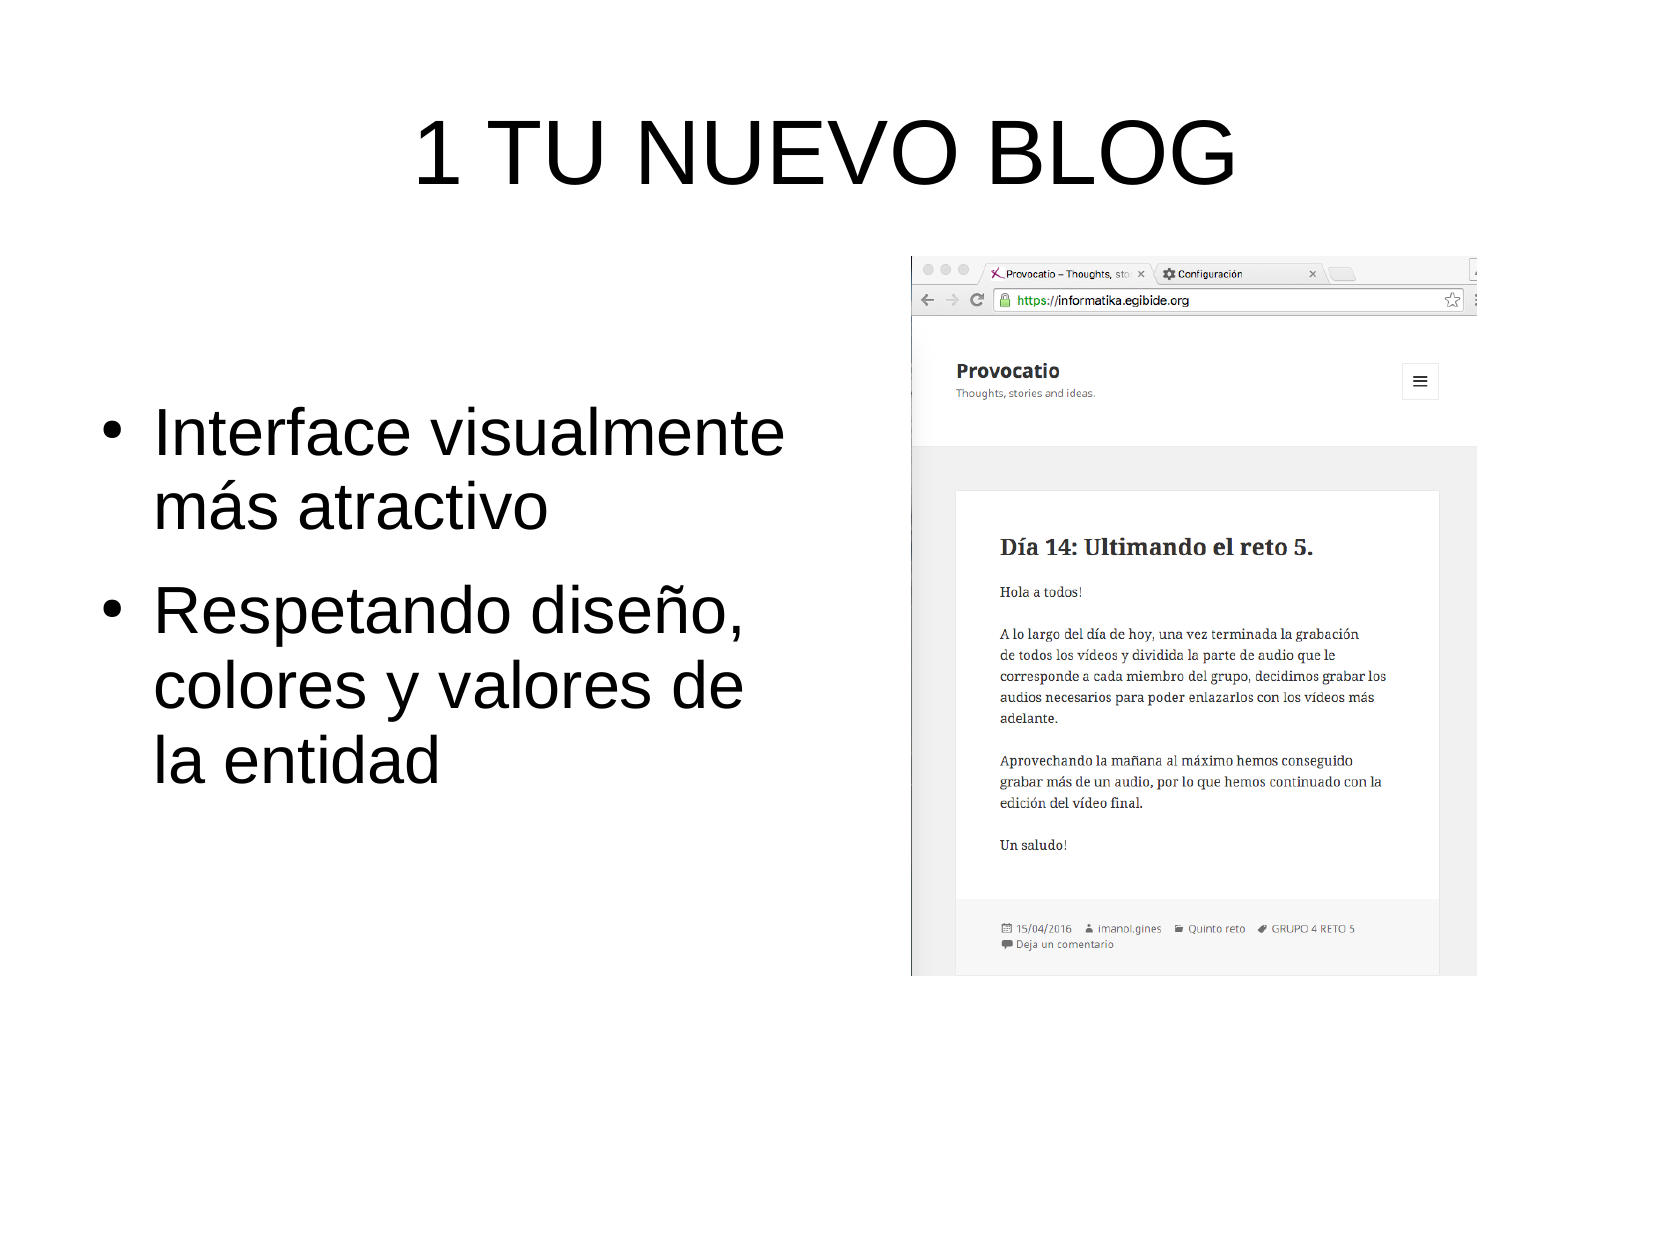

# 1 TU NUEVO BLOG
Interface visualmente más atractivo
Respetando diseño, colores y valores de la entidad